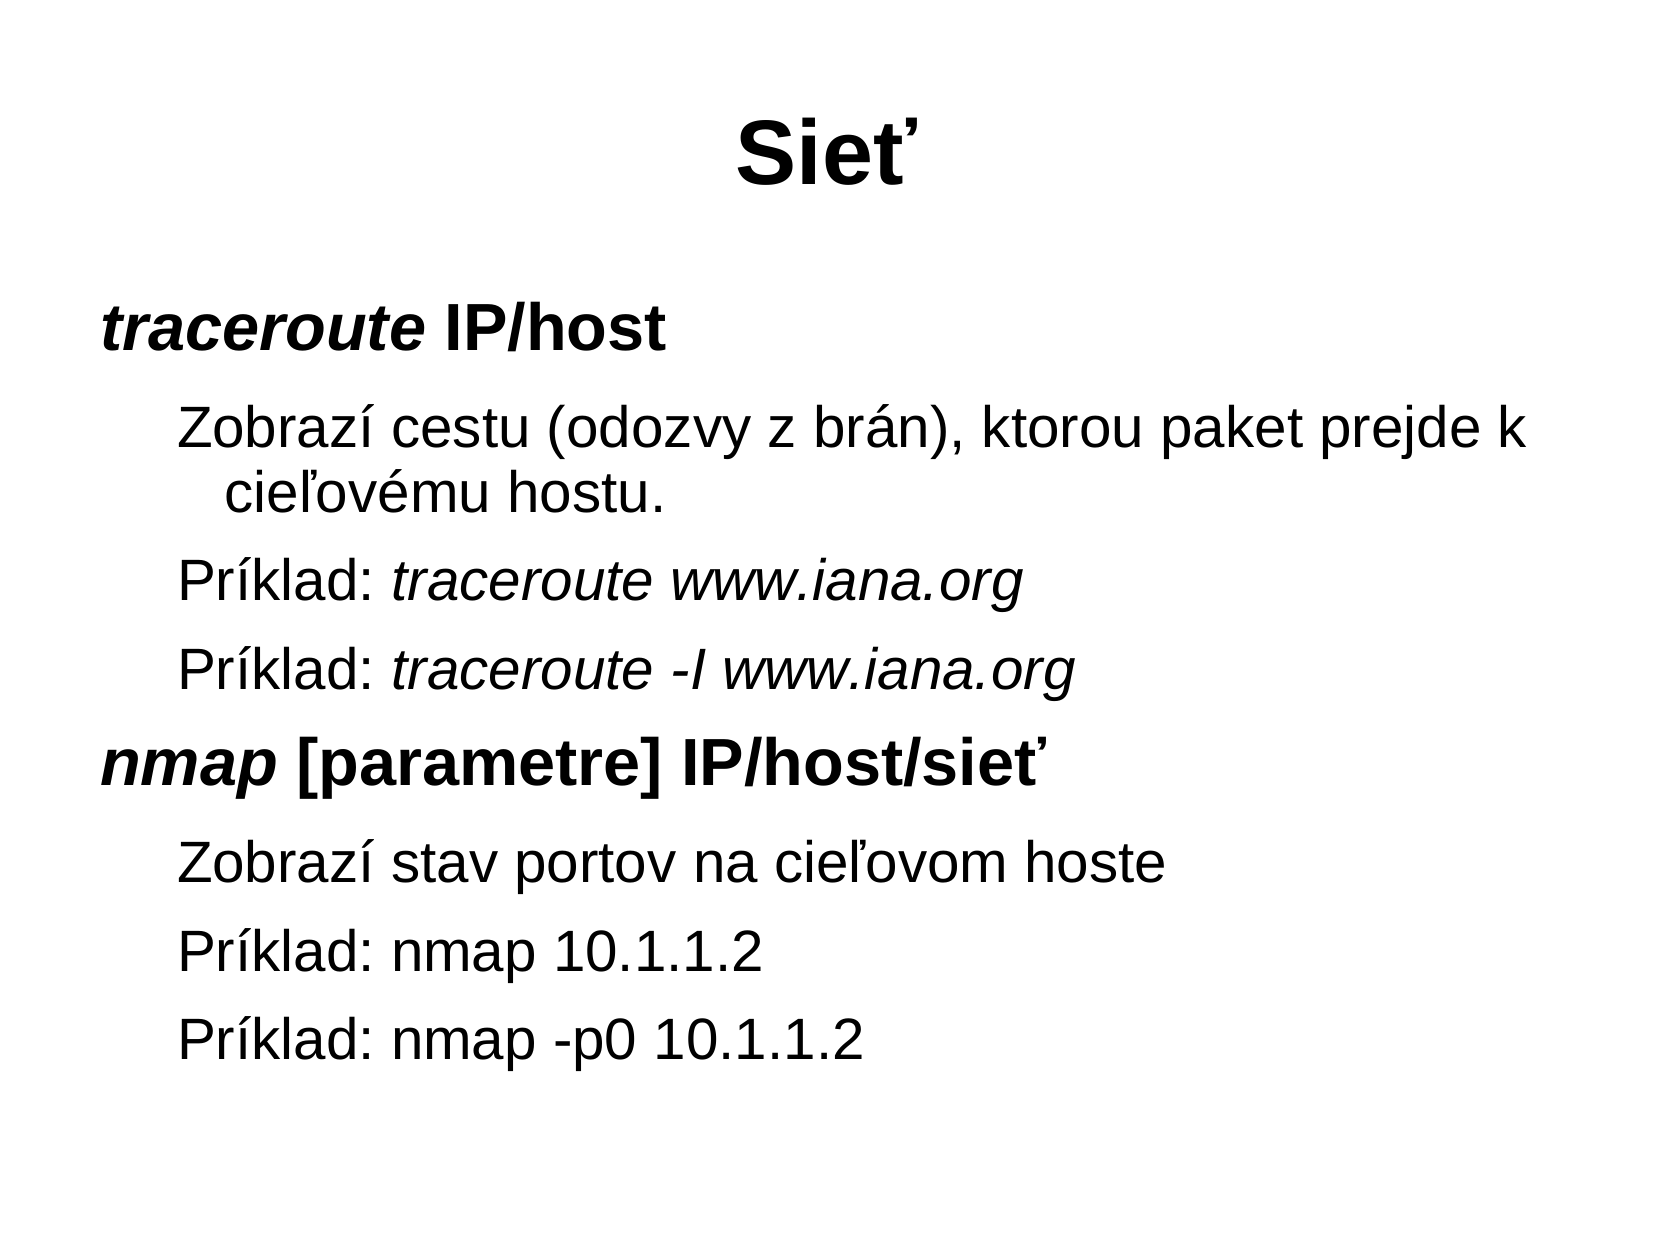

# Sieť
traceroute IP/host
Zobrazí cestu (odozvy z brán), ktorou paket prejde k cieľovému hostu.
Príklad: traceroute www.iana.org
Príklad: traceroute -I www.iana.org
nmap [parametre] IP/host/sieť
Zobrazí stav portov na cieľovom hoste
Príklad: nmap 10.1.1.2
Príklad: nmap -p0 10.1.1.2